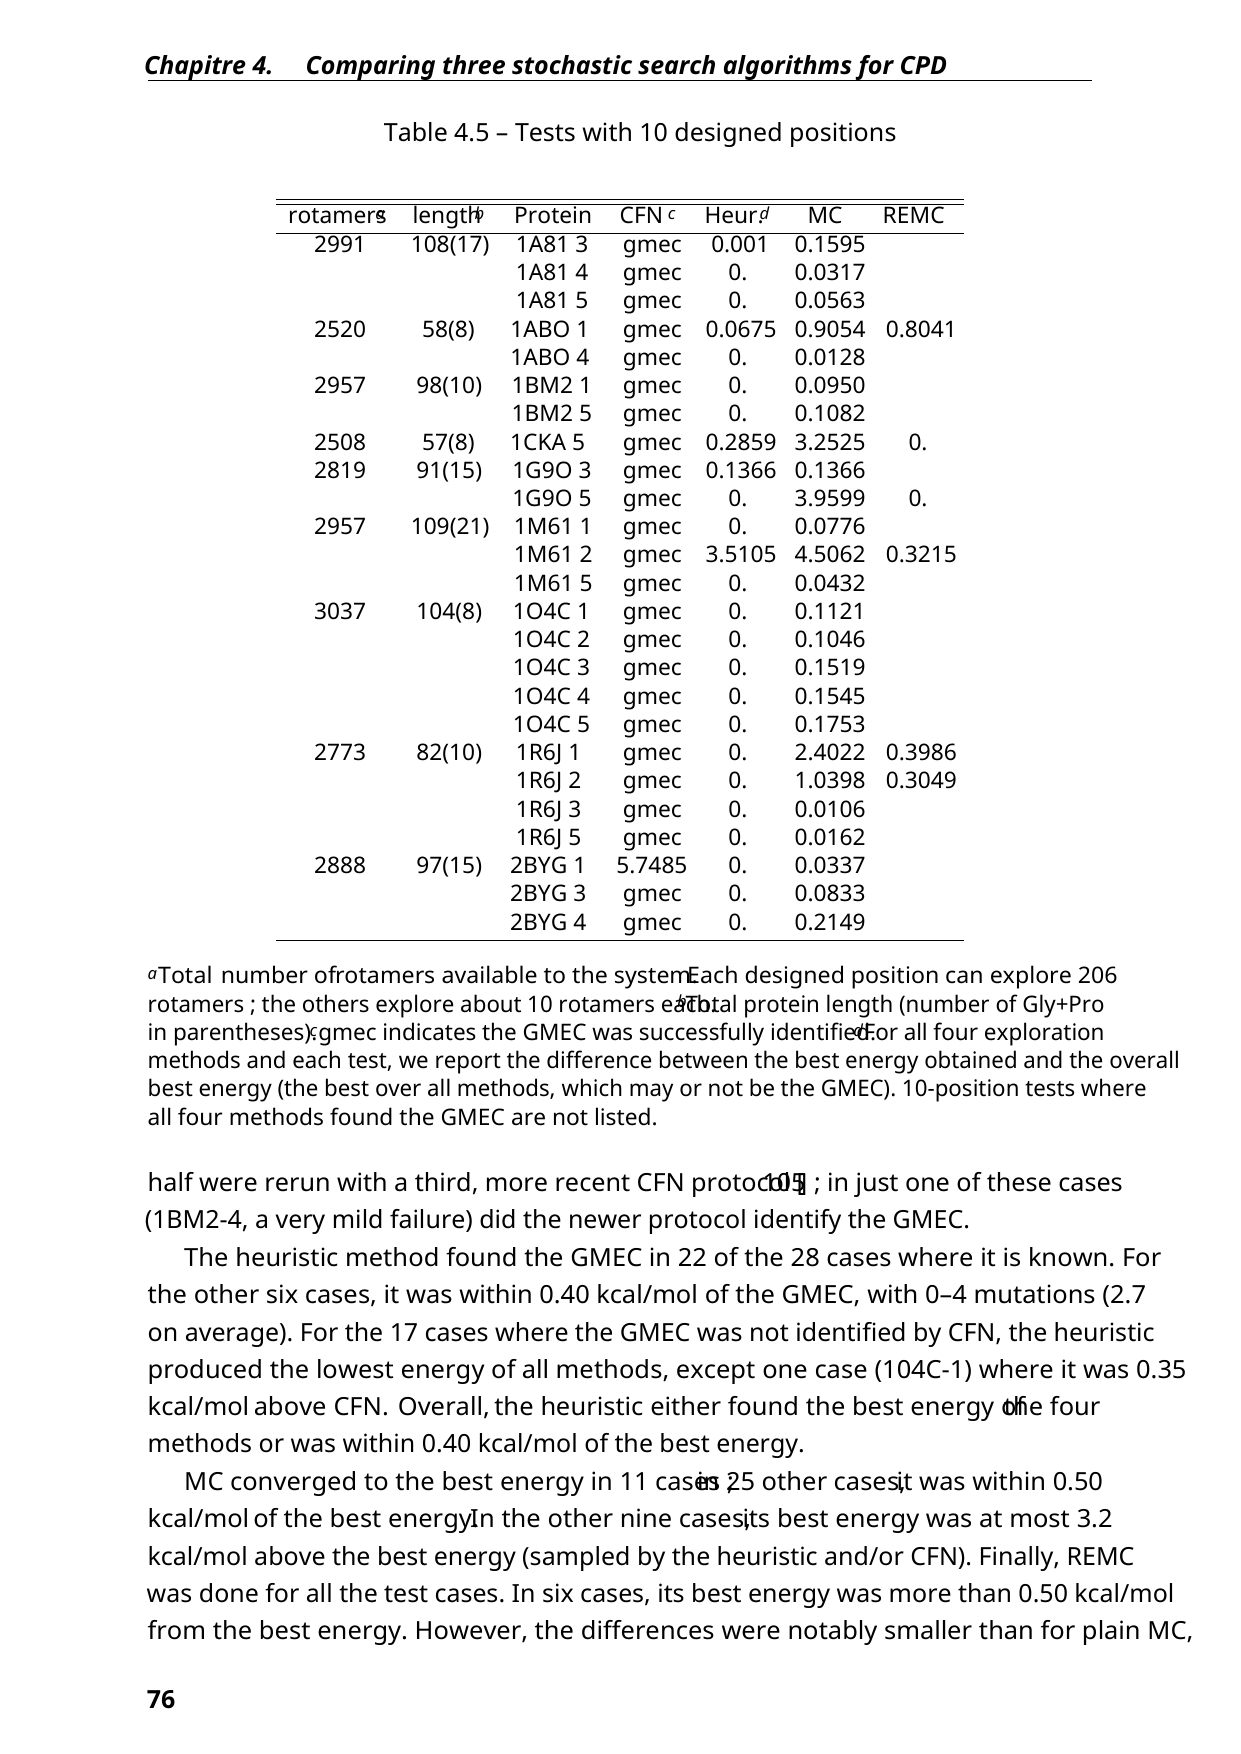

Chapitre 4.
Comparing three stochastic search algorithms for CPD
Table 4.5 – Tests with 10 designed positions
rotamers
length
Protein
CFN
Heur.
MC
REMC
a
b
c
d
2991
108(17)
1A81 3
gmec
0.001
0.1595
1A81 4
gmec
0.
0.0317
1A81 5
gmec
0.
0.0563
2520
58(8)
1ABO 1
gmec
0.0675
0.9054
0.8041
1ABO 4
gmec
0.
0.0128
2957
98(10)
1BM2 1
gmec
0.
0.0950
1BM2 5
gmec
0.
0.1082
2508
57(8)
1CKA 5
gmec
0.2859
3.2525
0.
2819
91(15)
1G9O 3
gmec
0.1366
0.1366
1G9O 5
gmec
0.
3.9599
0.
2957
109(21)
1M61 1
gmec
0.
0.0776
1M61 2
gmec
3.5105
4.5062
0.3215
1M61 5
gmec
0.
0.0432
3037
104(8)
1O4C 1
gmec
0.
0.1121
1O4C 2
gmec
0.
0.1046
1O4C 3
gmec
0.
0.1519
1O4C 4
gmec
0.
0.1545
1O4C 5
gmec
0.
0.1753
2773
82(10)
1R6J 1
gmec
0.
2.4022
0.3986
1R6J 2
gmec
0.
1.0398
0.3049
1R6J 3
gmec
0.
0.0106
1R6J 5
gmec
0.
0.0162
2888
97(15)
2BYG 1
5.7485
0.
0.0337
2BYG 3
gmec
0.
0.0833
2BYG 4
gmec
0.
0.2149
Total
number of
rotamers available to the system.
Each designed position can explore 206
a
rotamers ; the others explore about 10 rotamers each.
Total protein length (number of Gly+Pro
b
in parentheses).
gmec indicates the GMEC was successfully identified.
For all four exploration
c
d
methods and each test, we report the difference between the best energy obtained and the overall
best energy (the best over all methods, which may or not be the GMEC). 10-position tests where
all four methods found the GMEC are not listed.
half were rerun with a third, more recent CFN protocol [
105
] ; in just one of these cases
(1BM2-4, a very mild failure) did the newer protocol identify the GMEC.
The heuristic method found the GMEC in 22 of the 28 cases where it is known. For
the other six cases, it was within 0.40 kcal/mol of the GMEC, with 0–4 mutations (2.7
on average). For the 17 cases where the GMEC was not identified by CFN, the heuristic
produced the lowest energy of all methods, except one case (104C-1) where it was 0.35
kcal/mol
above CFN.
Overall,
the heuristic either found the best energy of
the four
methods or was within 0.40 kcal/mol of the best energy.
MC converged to the best energy in 11 cases ;
in 25 other cases,
it was within 0.50
kcal/mol
of
the best energy.
In the other nine cases,
its best energy was at most 3.2
kcal/mol above the best energy (sampled by the heuristic and/or CFN). Finally, REMC
was done for all the test cases. In six cases, its best energy was more than 0.50 kcal/mol
from the best energy. However, the differences were notably smaller than for plain MC,
76